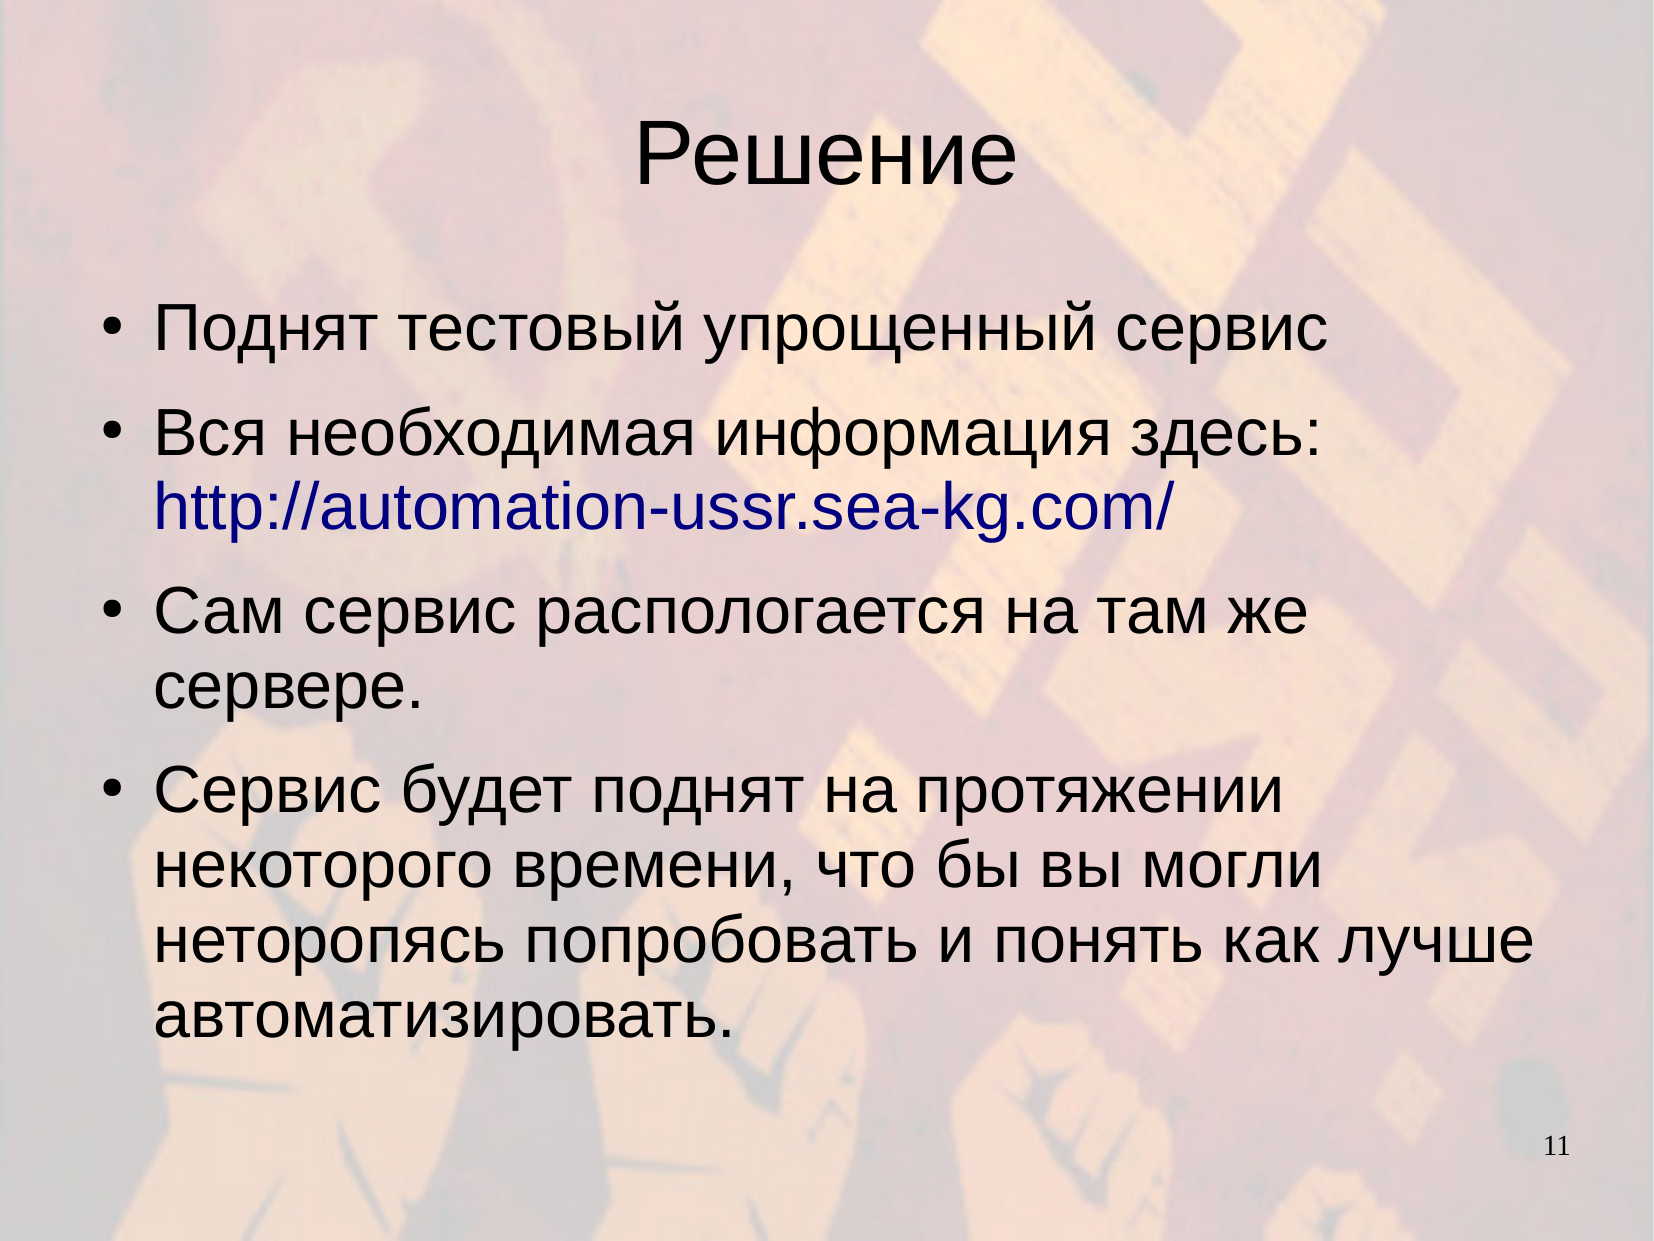

# Решение
Поднят тестовый упрощенный сервис
Вся необходимая информация здесь: http://automation-ussr.sea-kg.com/
Сам сервис распологается на там же сервере.
Сервис будет поднят на протяжении некоторого времени, что бы вы могли неторопясь попробовать и понять как лучше автоматизировать.
11